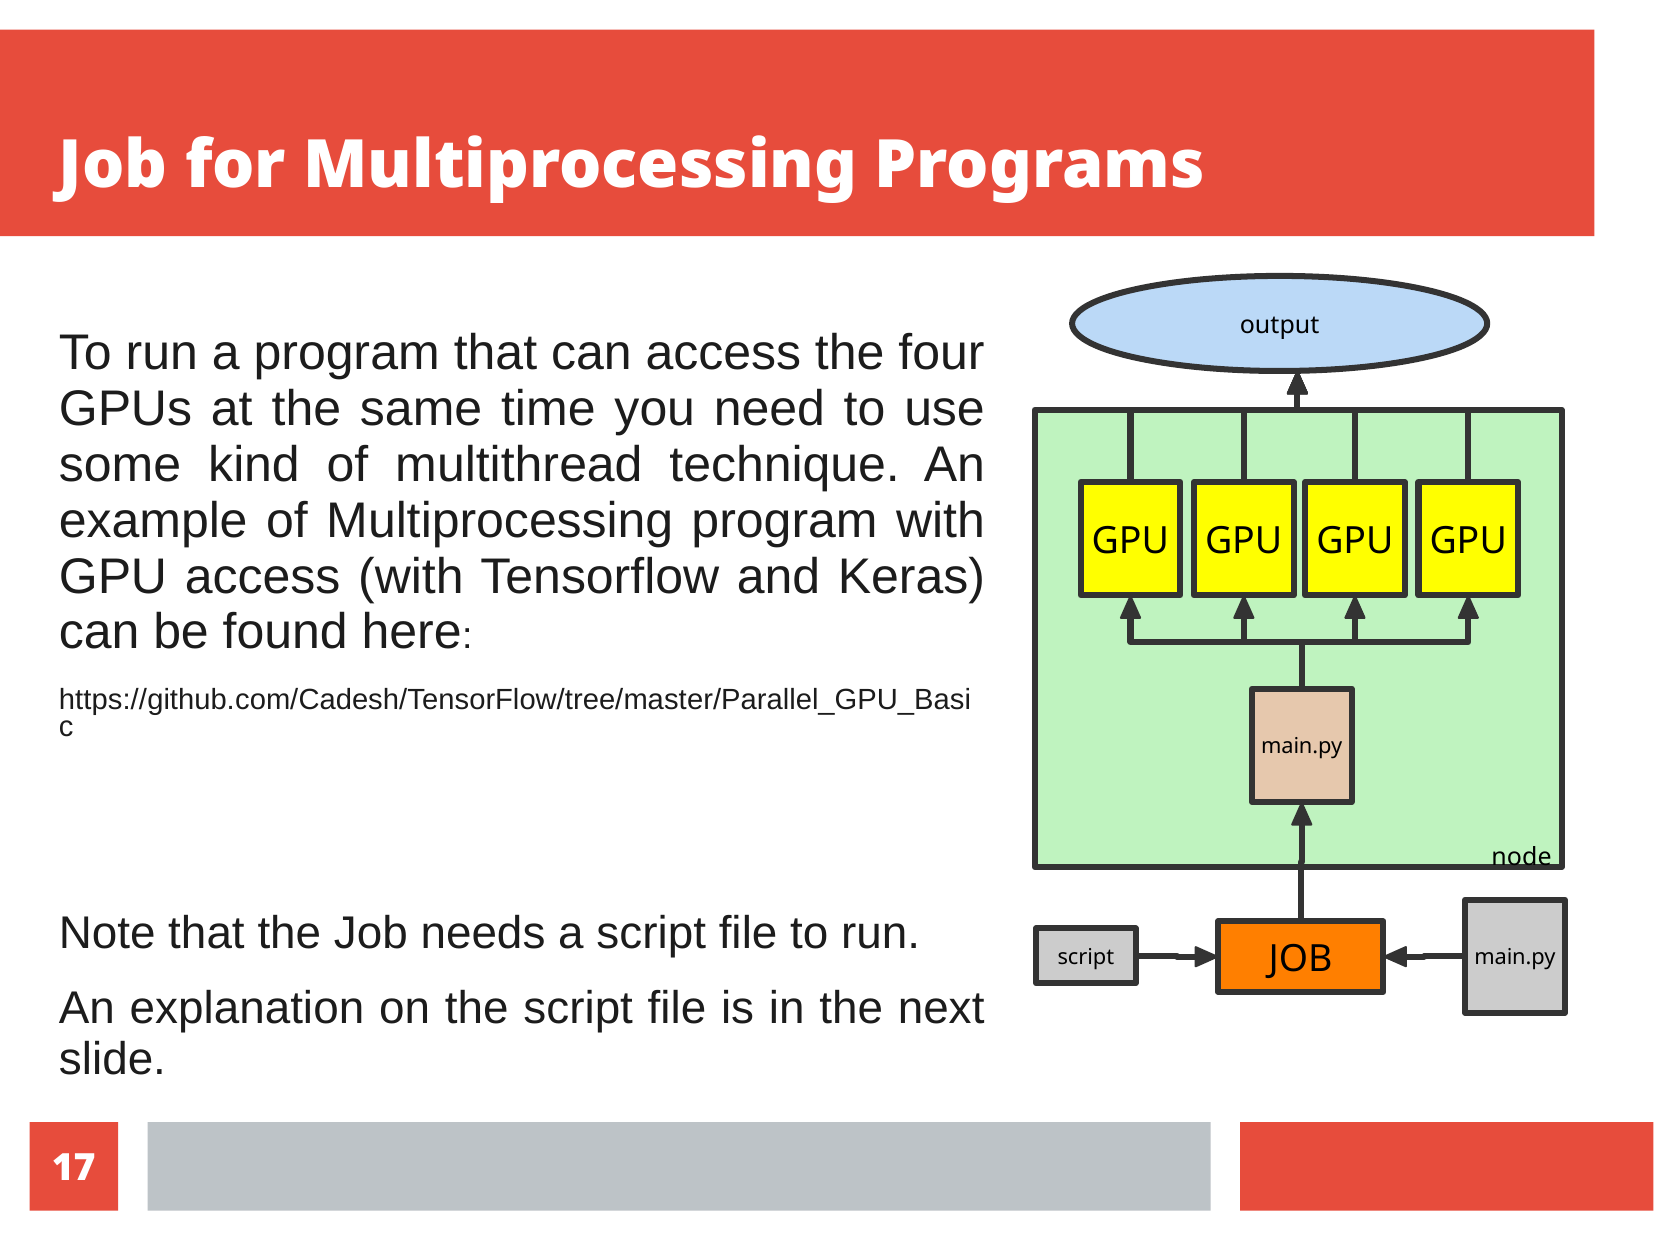

Job for Multiprocessing Programs
output
# To run a program that can access the four GPUs at the same time you need to use some kind of multithread technique. An example of Multiprocessing program with GPU access (with Tensorflow and Keras) can be found here:
https://github.com/Cadesh/TensorFlow/tree/master/Parallel_GPU_Basic
Note that the Job needs a script file to run.
An explanation on the script file is in the next slide.
GPU
GPU
GPU
GPU
main.py
node
main.py
JOB
script
17